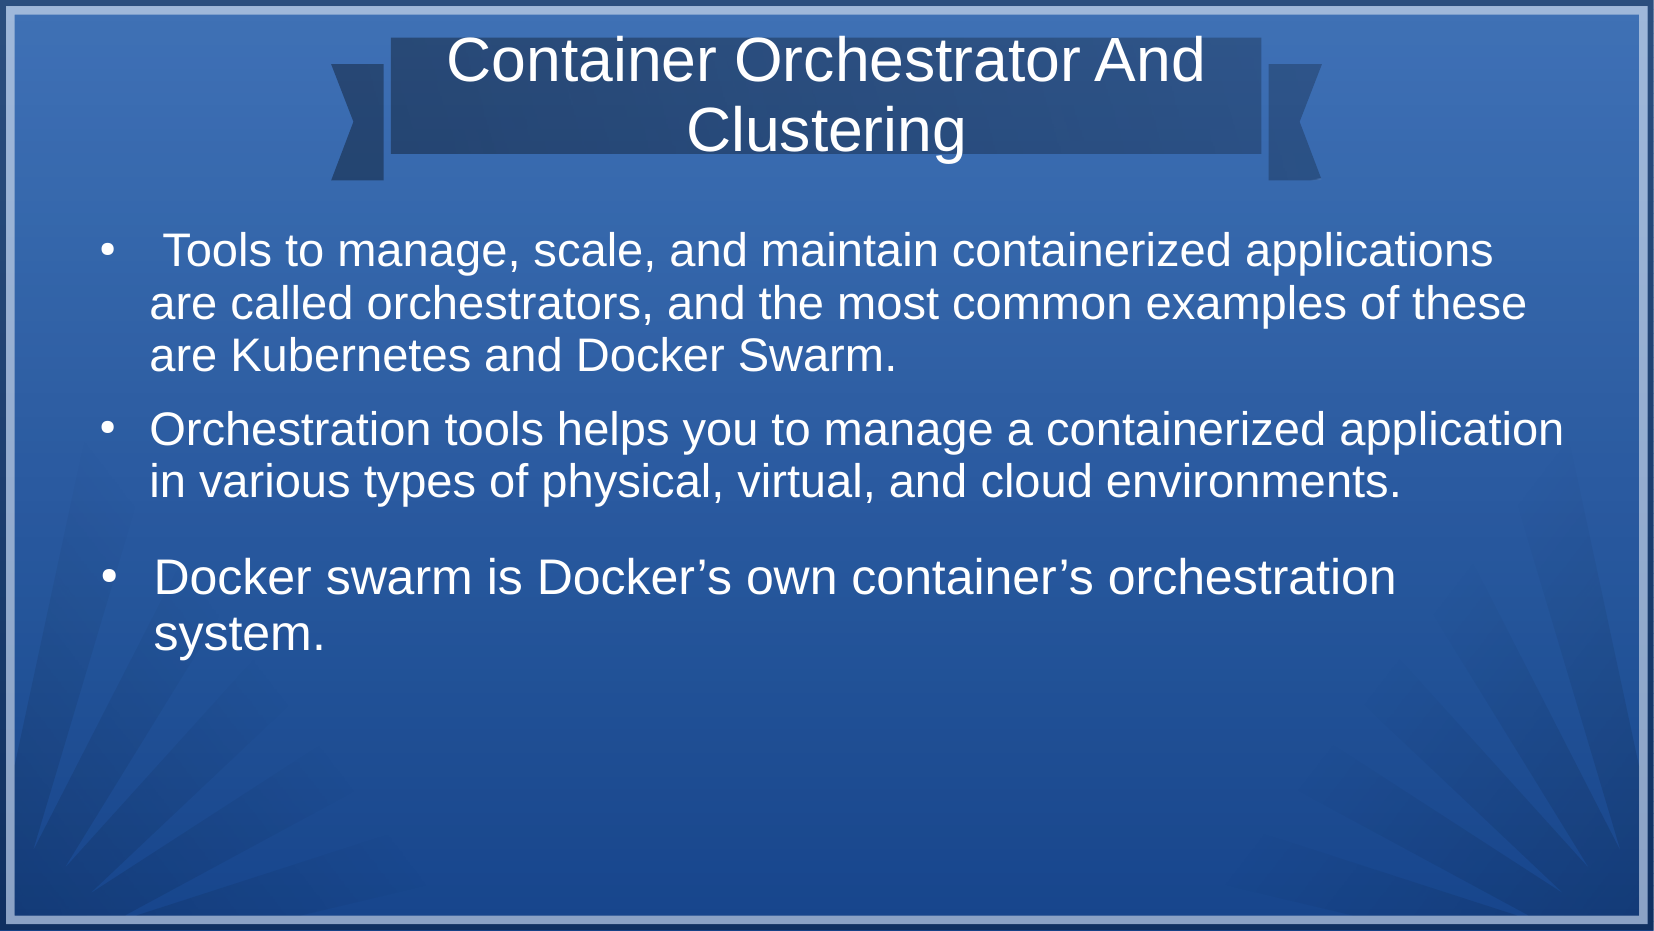

# Container Orchestrator And Clustering
 Tools to manage, scale, and maintain containerized applications are called orchestrators, and the most common examples of these are Kubernetes and Docker Swarm.
Orchestration tools helps you to manage a containerized application in various types of physical, virtual, and cloud environments.
Docker swarm is Docker’s own container’s orchestration system.